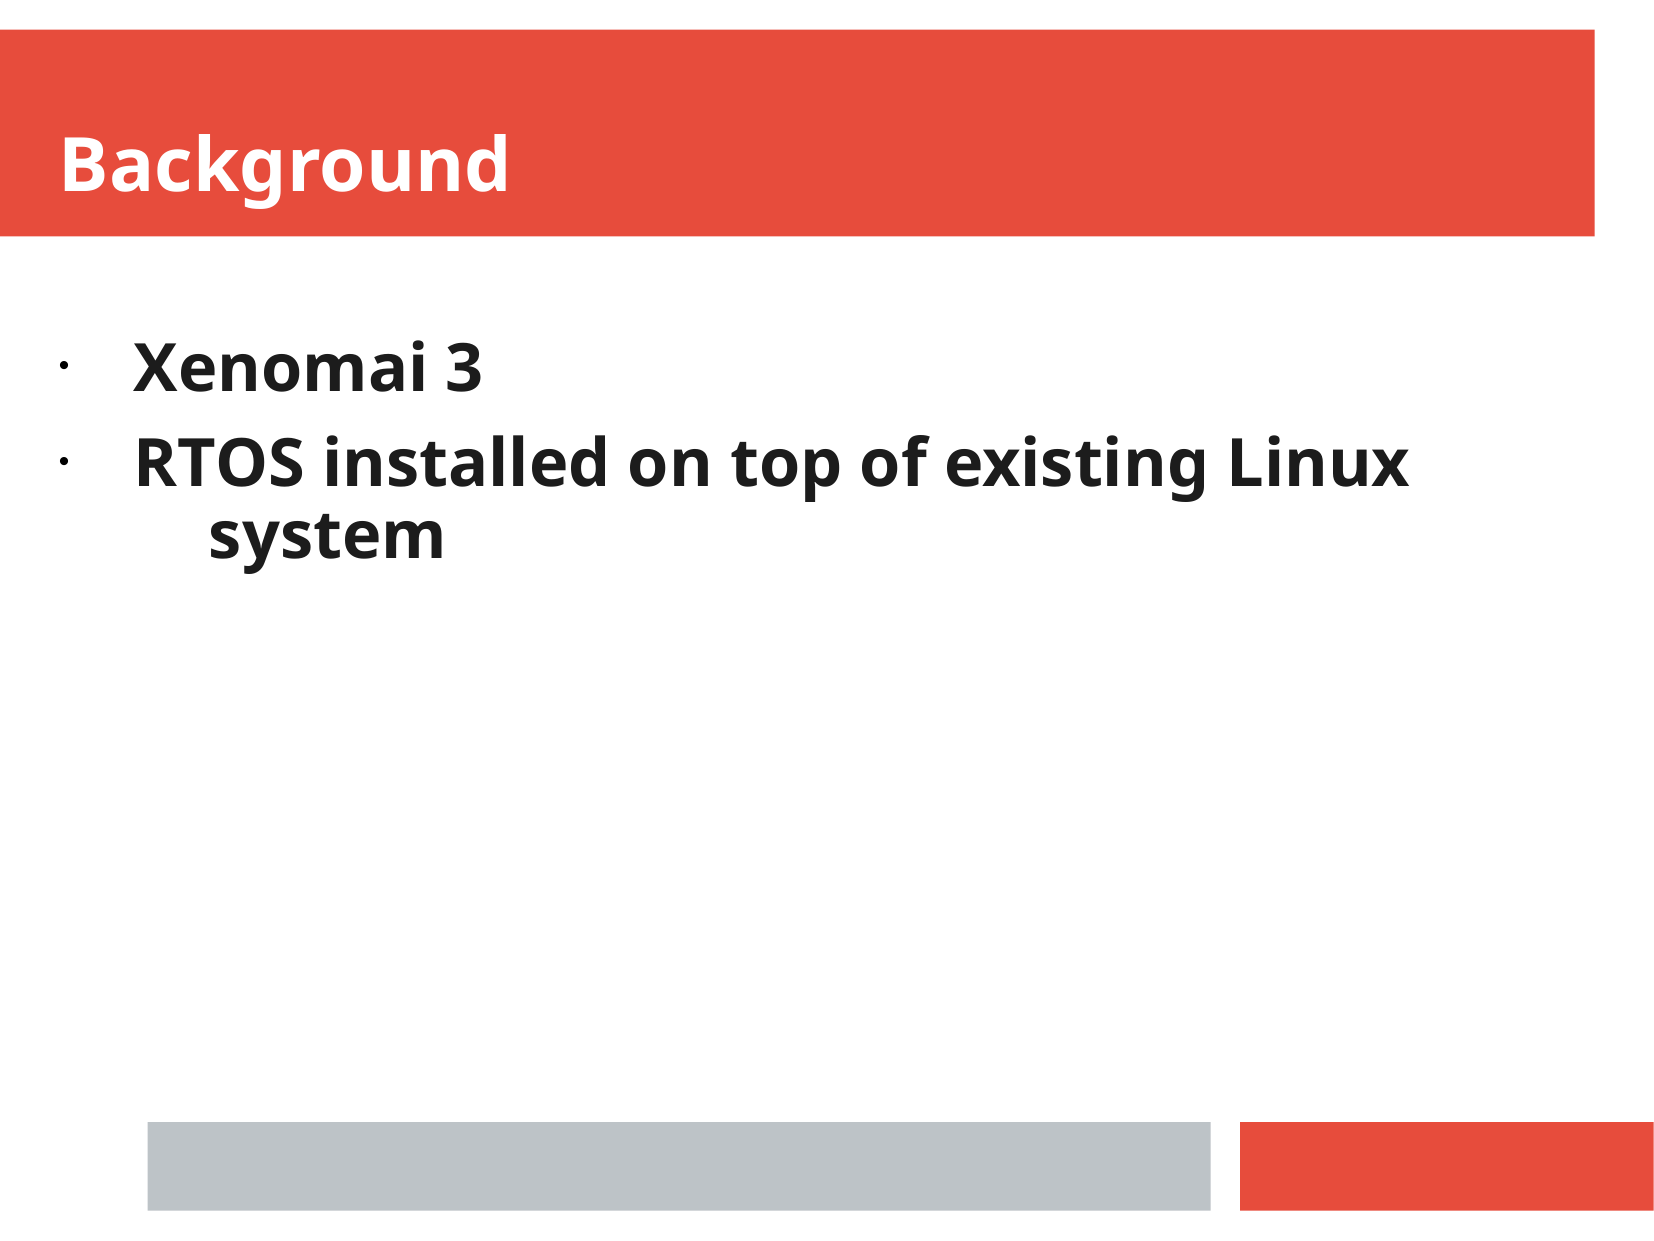

# Background
Xenomai 3
RTOS installed on top of existing Linux system